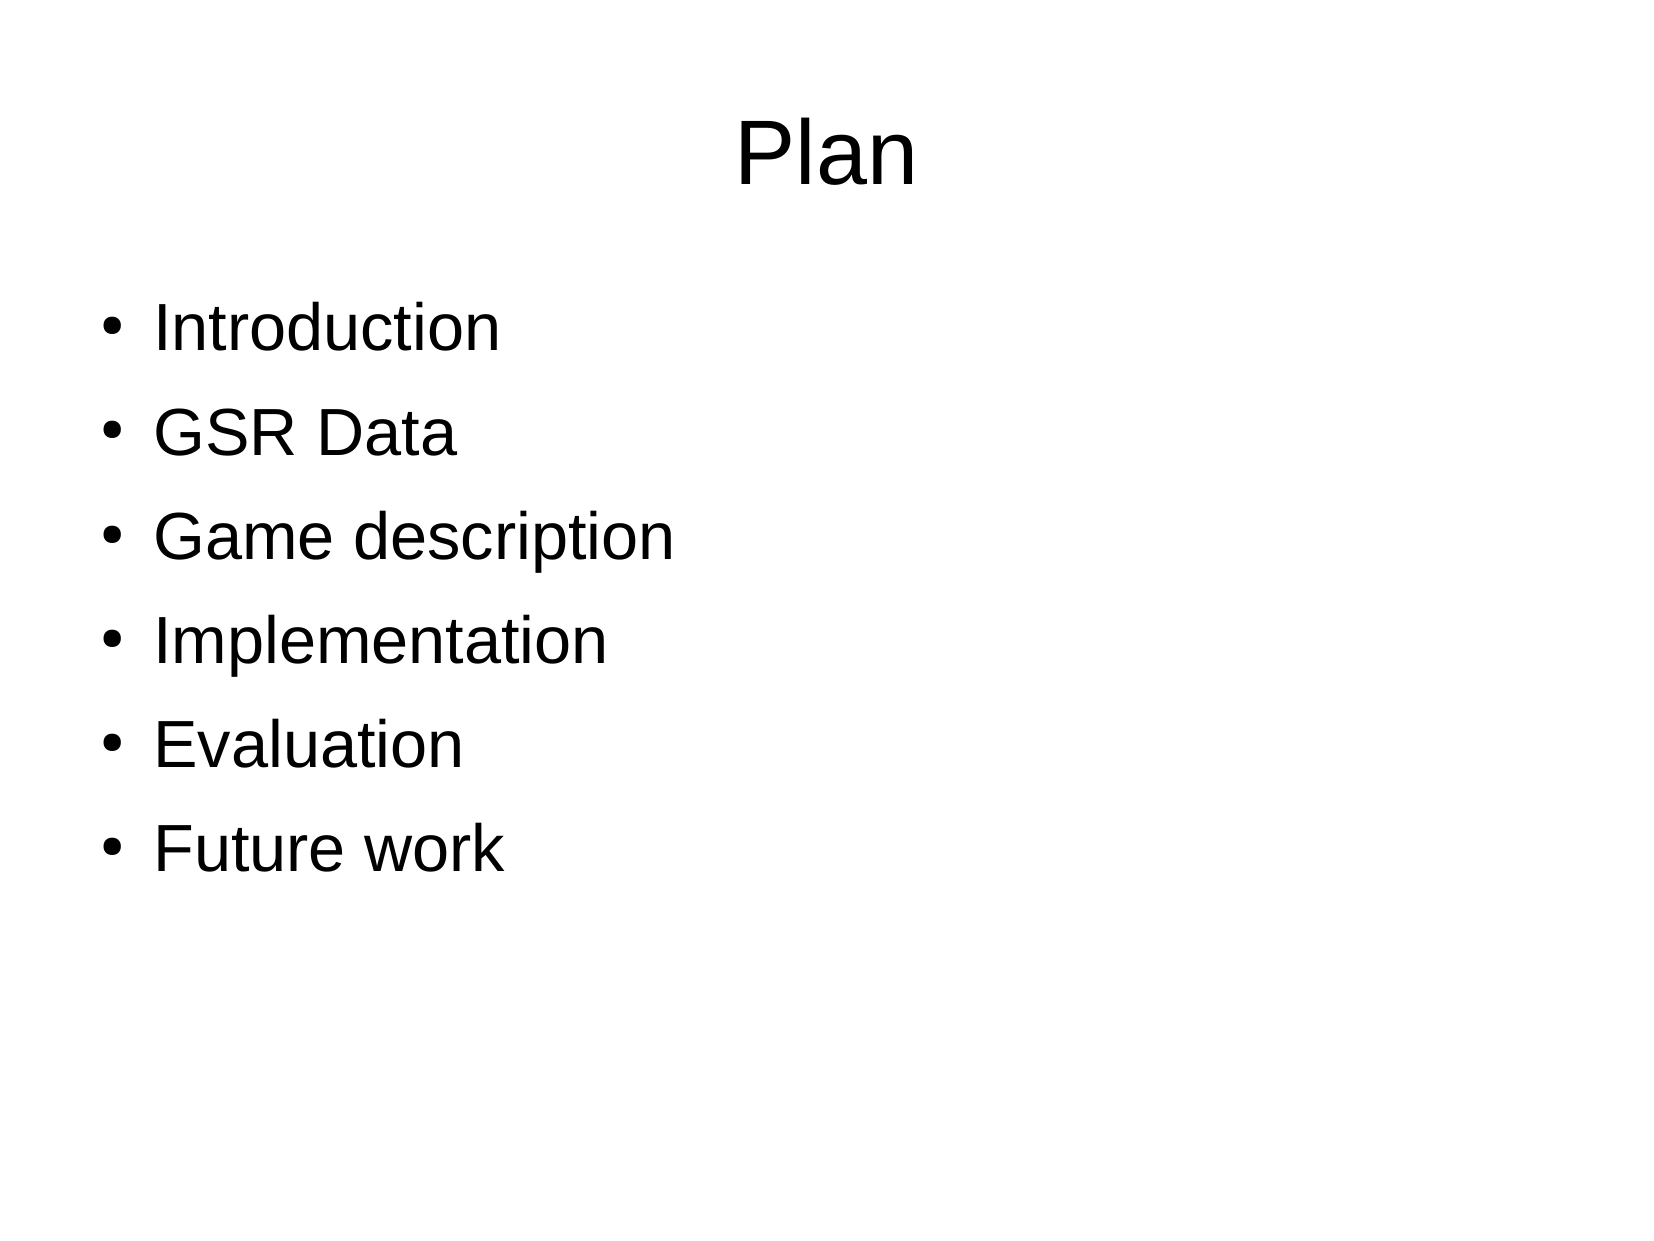

# Plan
Introduction
GSR Data
Game description
Implementation
Evaluation
Future work